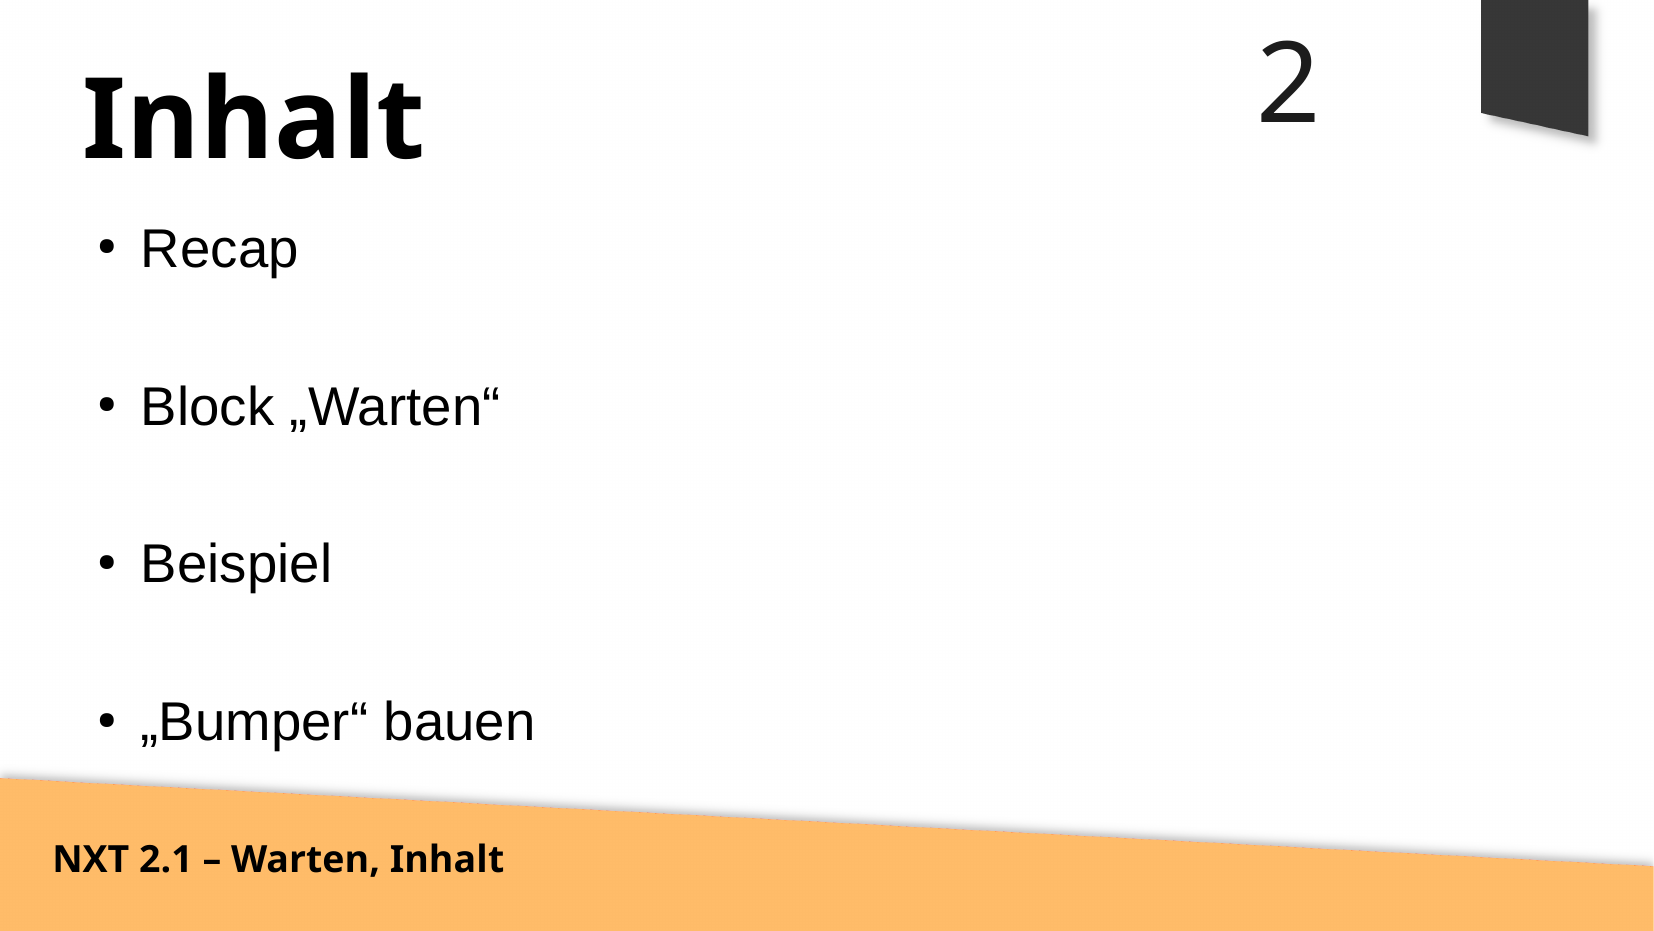

2
# Inhalt
Recap
Block „Warten“
Beispiel
„Bumper“ bauen
NXT 2.1 – Warten, Inhalt